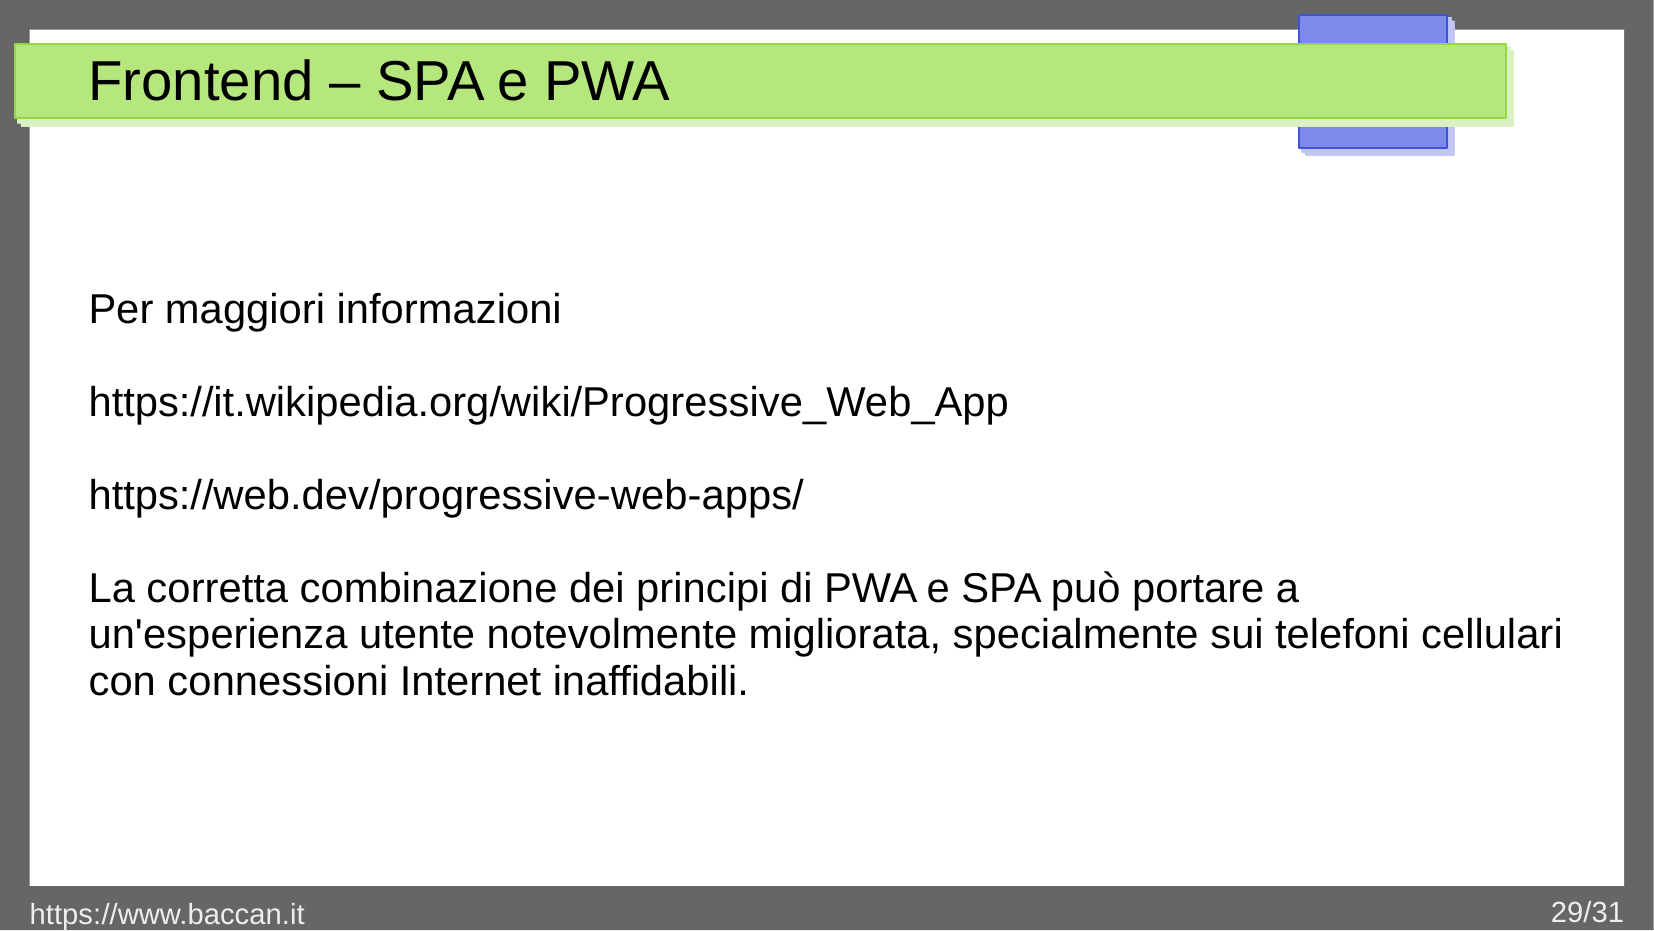

# Frontend – SPA e PWA
Per maggiori informazioni
https://it.wikipedia.org/wiki/Progressive_Web_App
https://web.dev/progressive-web-apps/
La corretta combinazione dei principi di PWA e SPA può portare a un'esperienza utente notevolmente migliorata, specialmente sui telefoni cellulari con connessioni Internet inaffidabili.
29
https://www.baccan.it